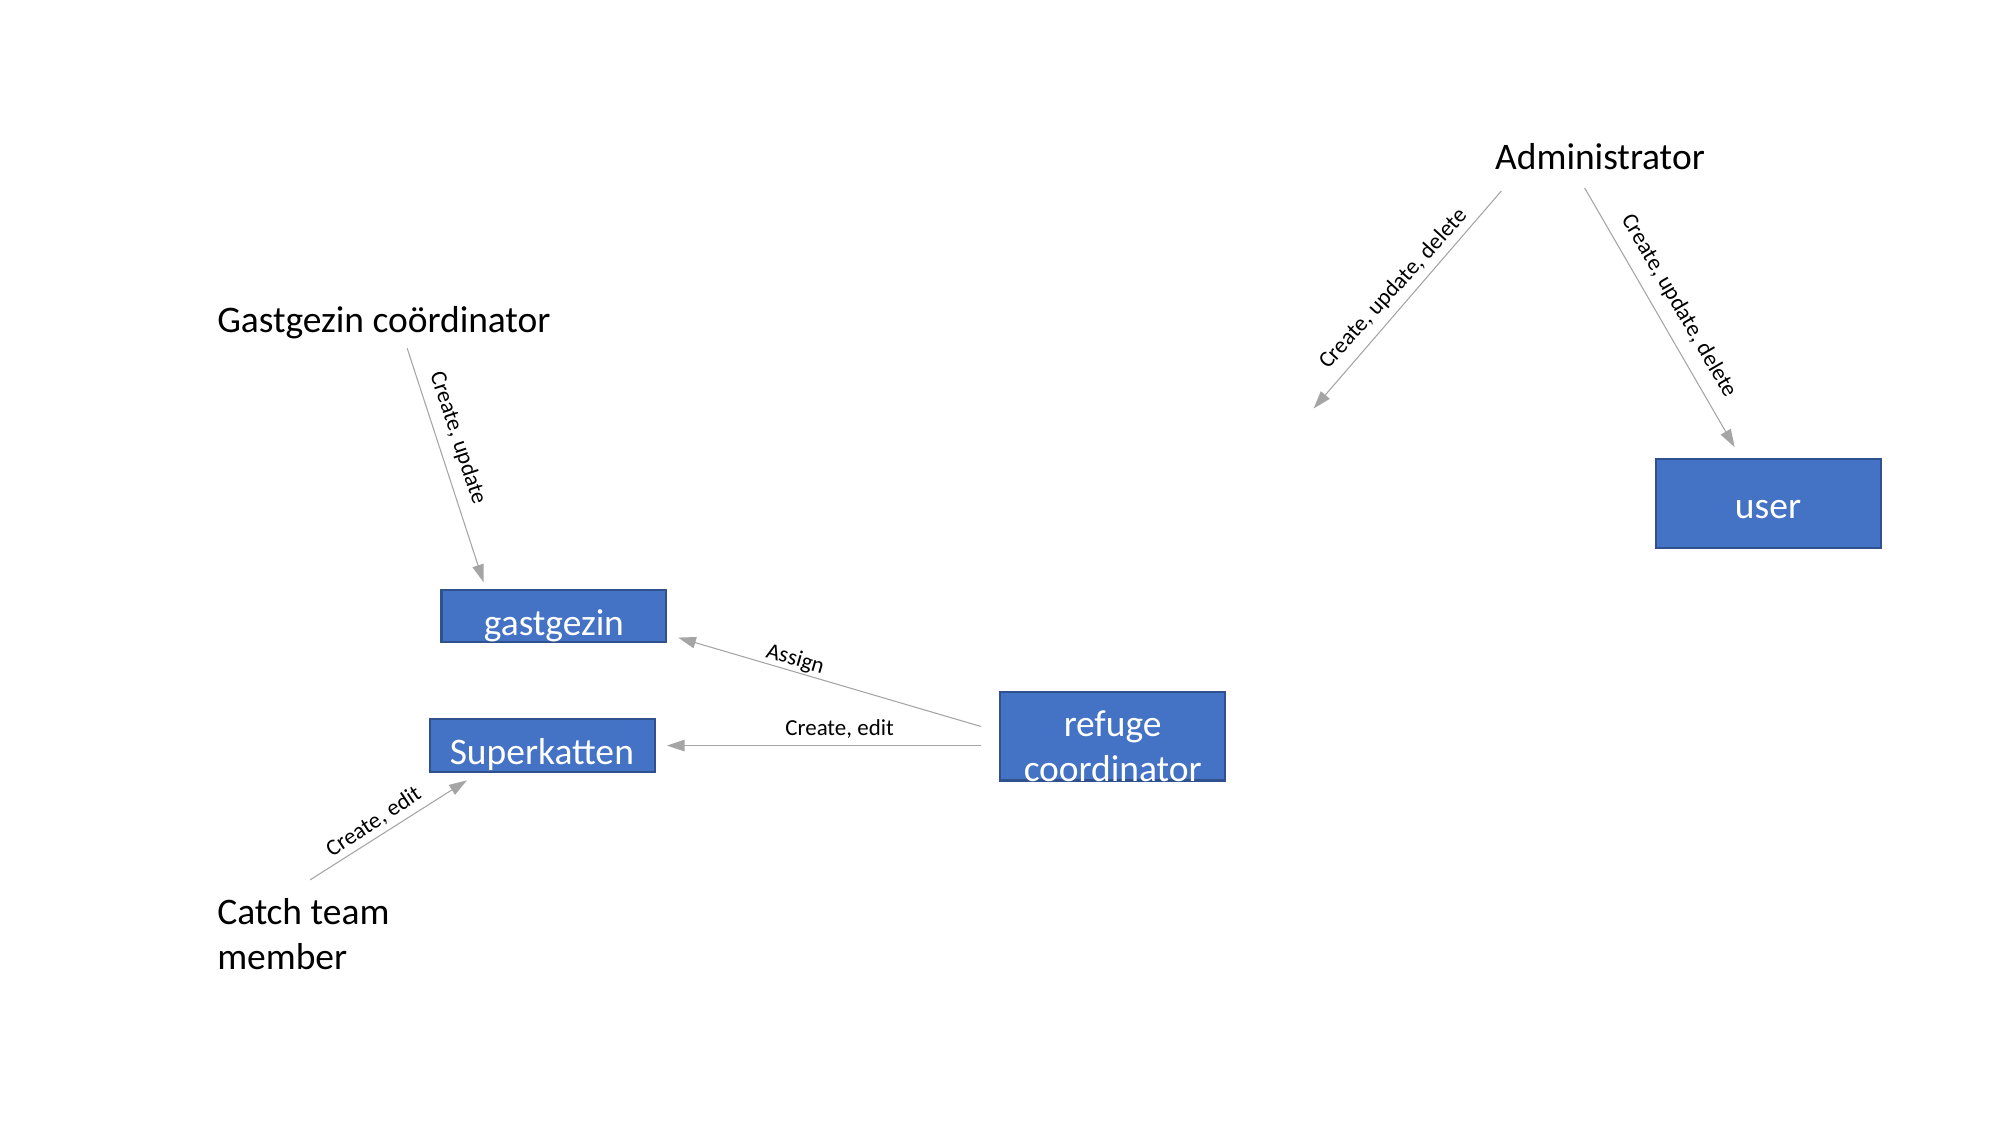

Administrator
Create, update, delete
Gastgezin coördinator
Create, update, delete
Create, update
user
gastgezin
Assign
refuge coordinator
Create, edit
Superkatten
Create, edit
Catch team member